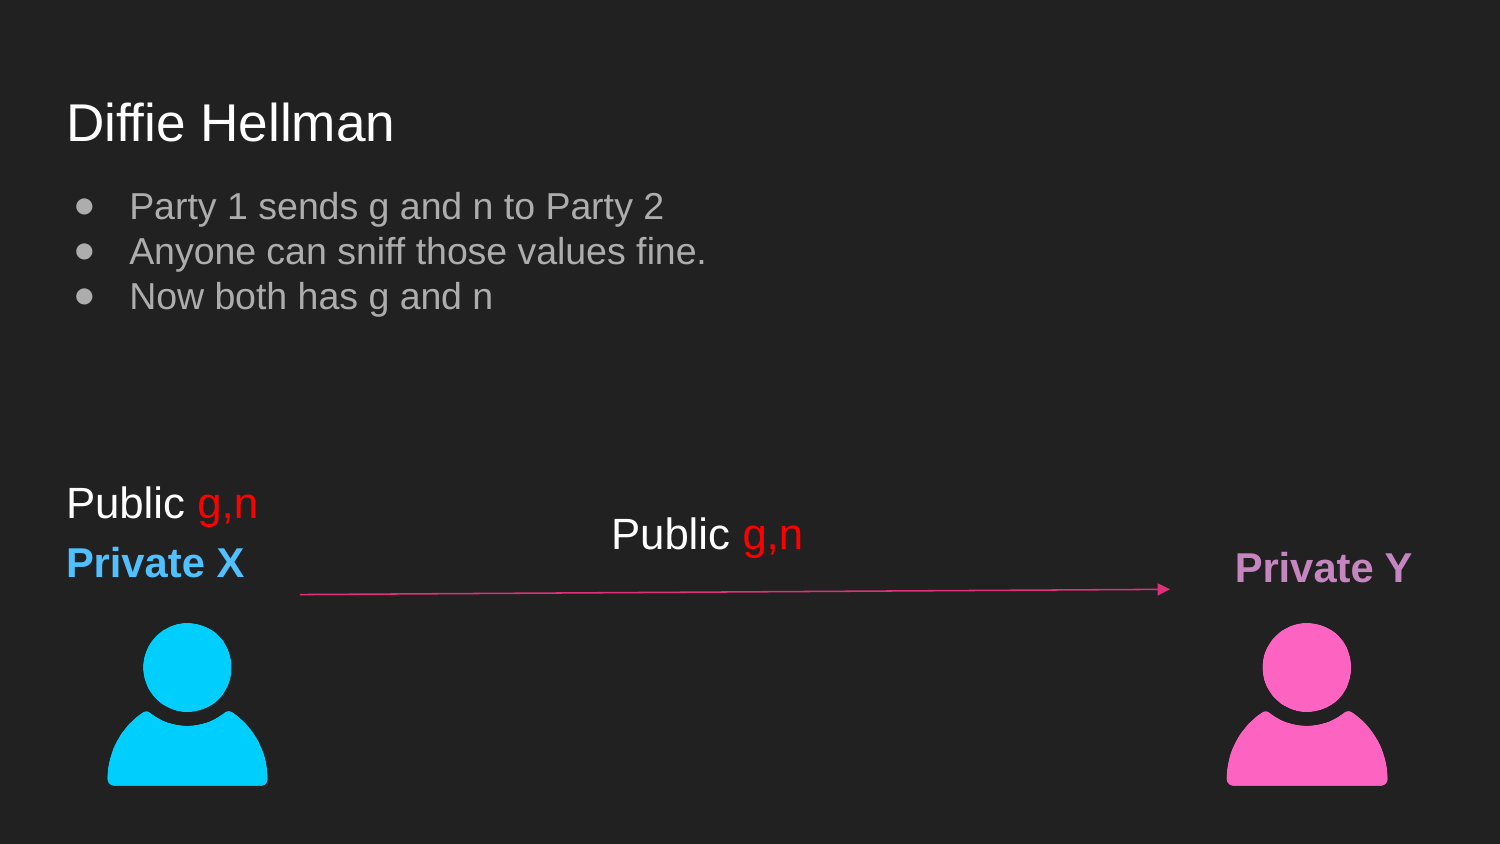

# Diffie Hellman
Party 1 sends g and n to Party 2
Anyone can sniff those values fine.
Now both has g and n
Public g,n
Public g,n
Private X
Private Y